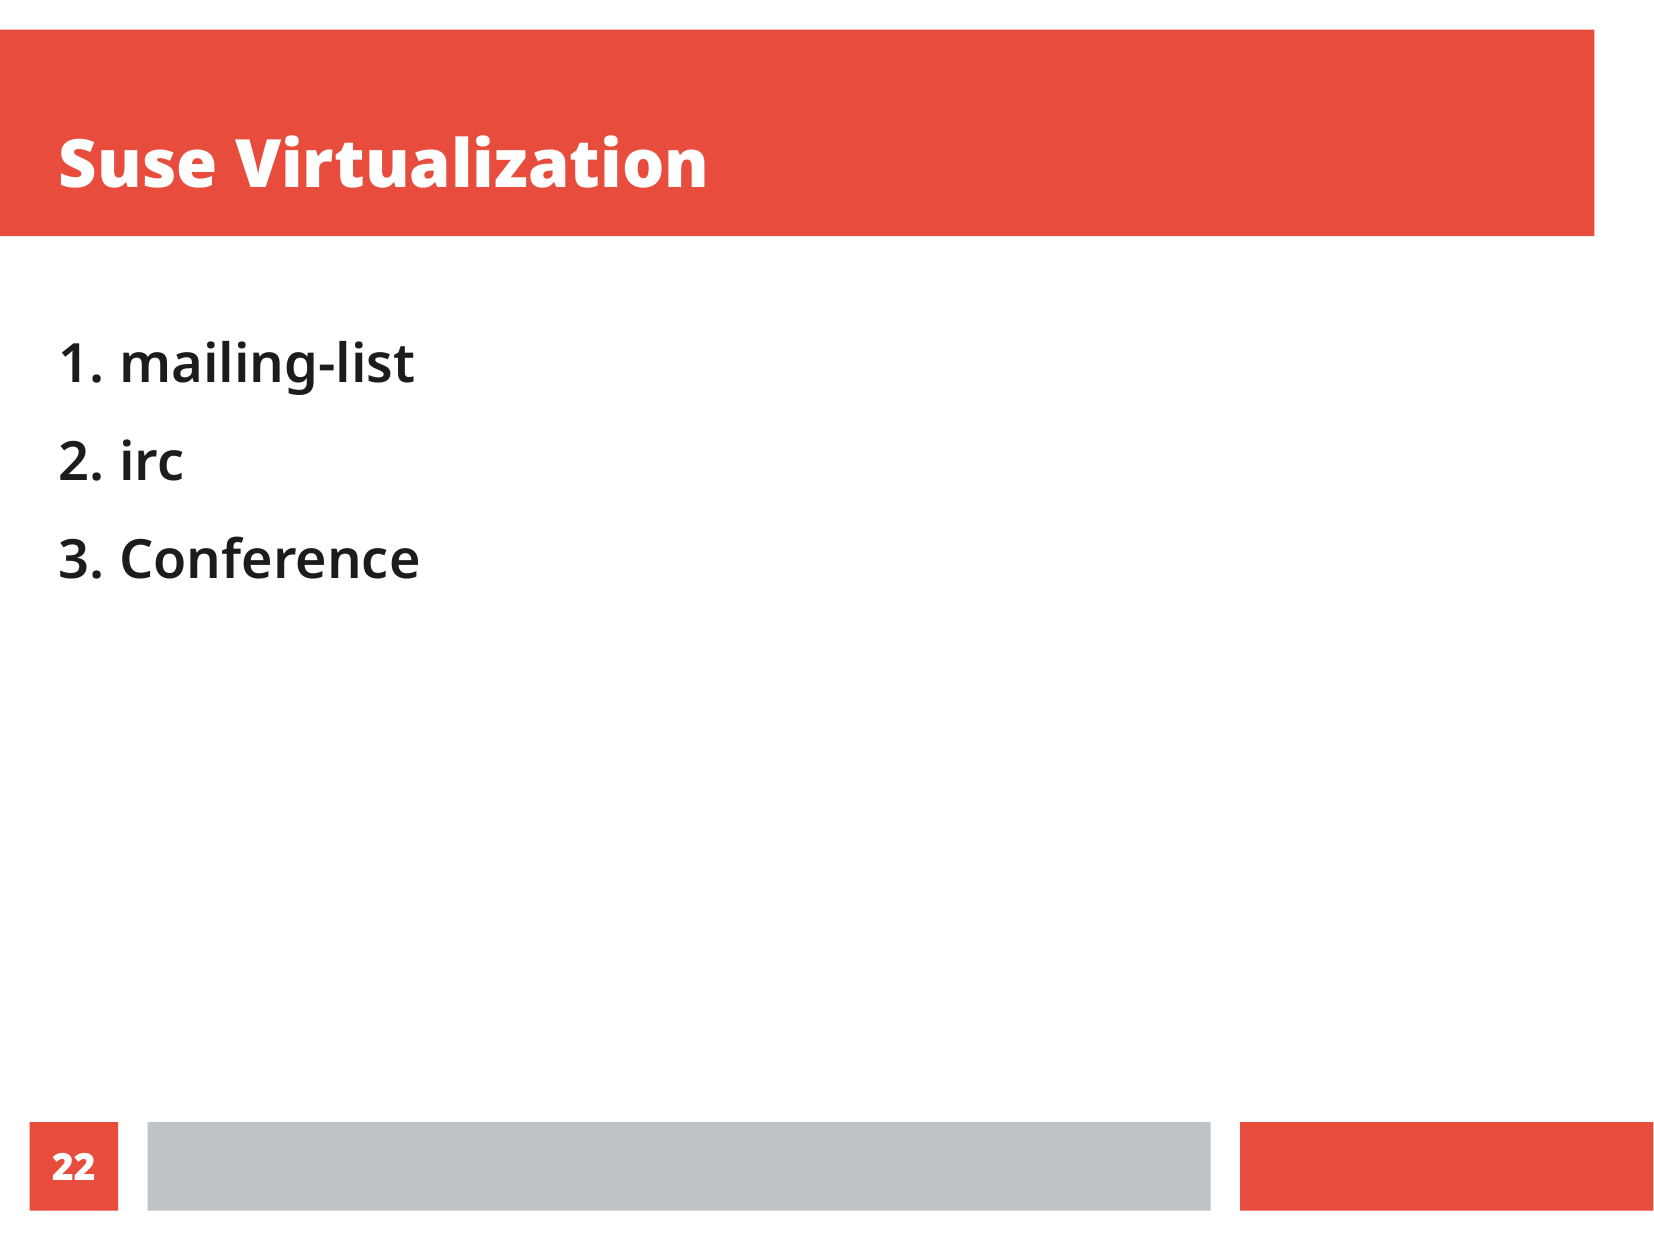

# Suse Virtualization
1. mailing-list
2. irc
3. Conference
22